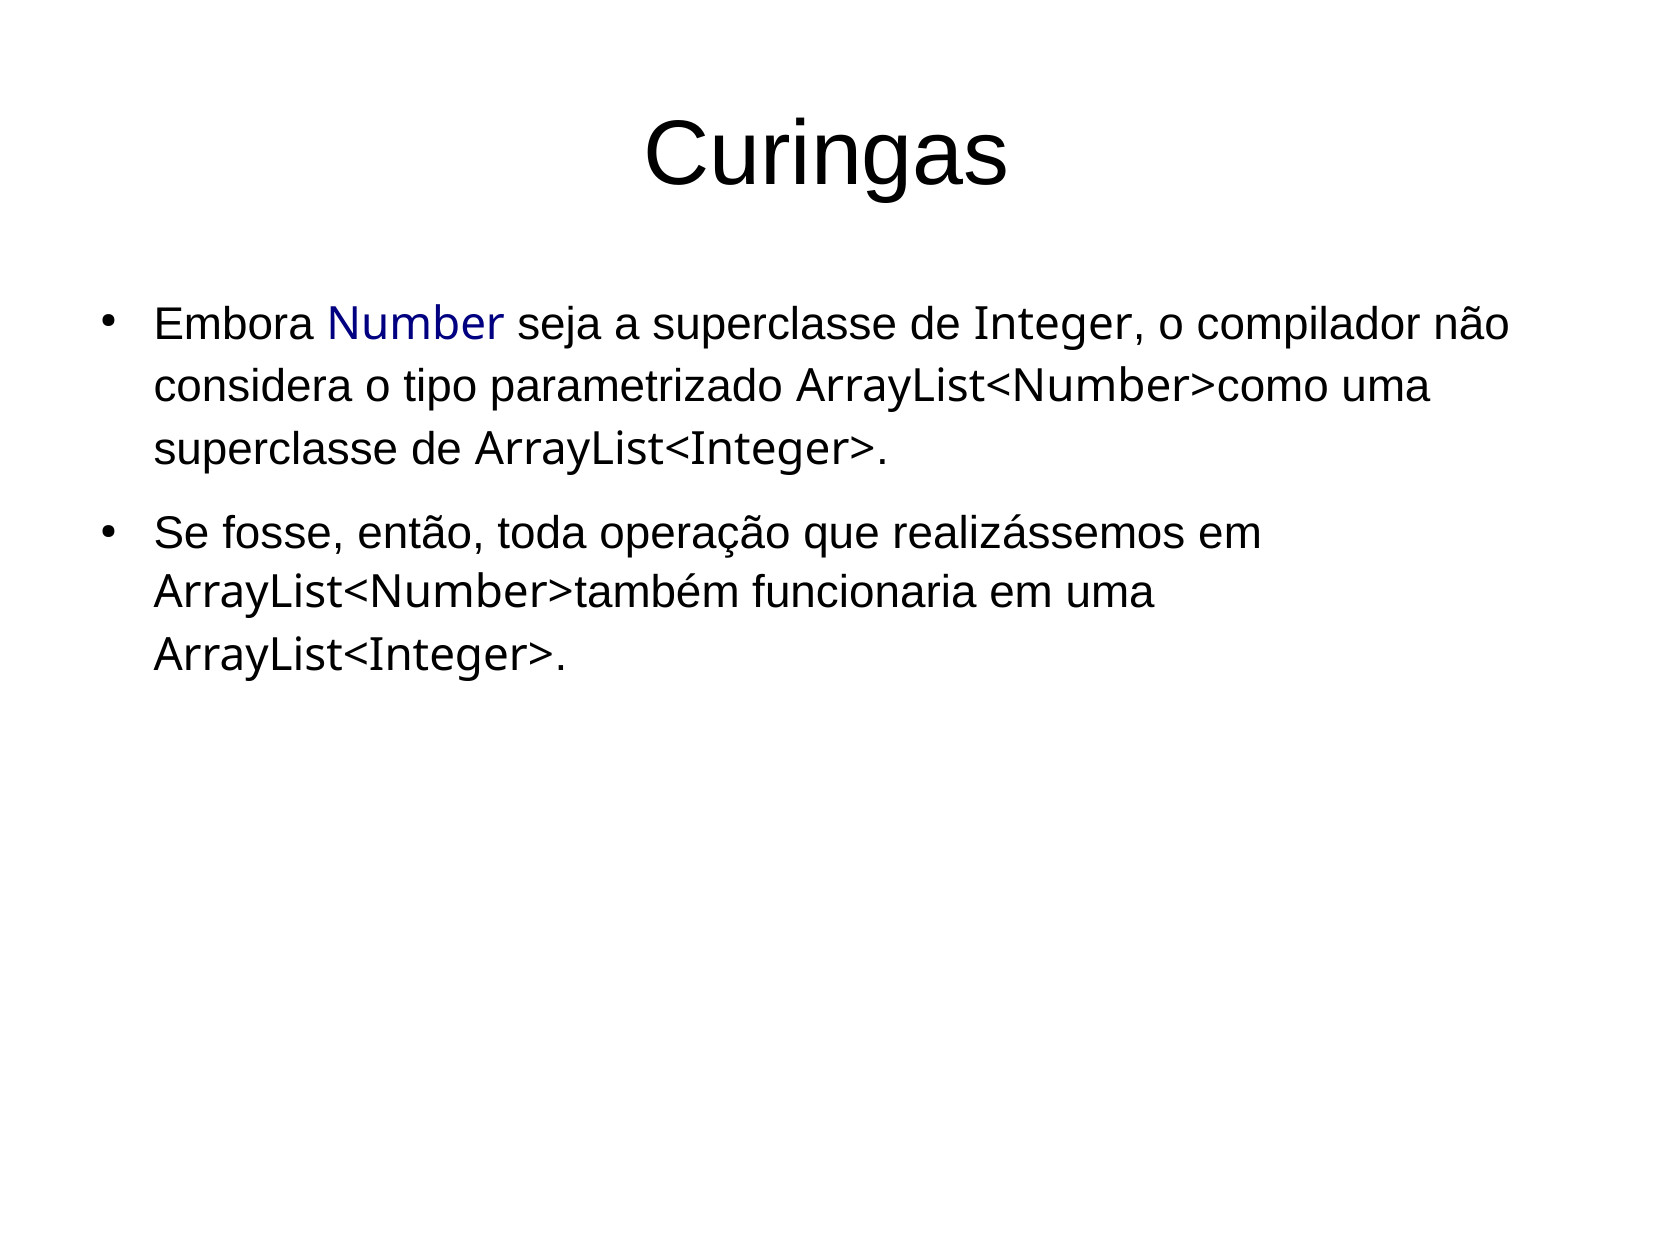

# Curingas
Embora Number seja a superclasse de Integer, o compilador não considera o tipo parametrizado ArrayList<Number>como uma superclasse de ArrayList<Integer>.
Se fosse, então, toda operação que realizássemos em ArrayList<Number>também funcionaria em uma ArrayList<Integer>.